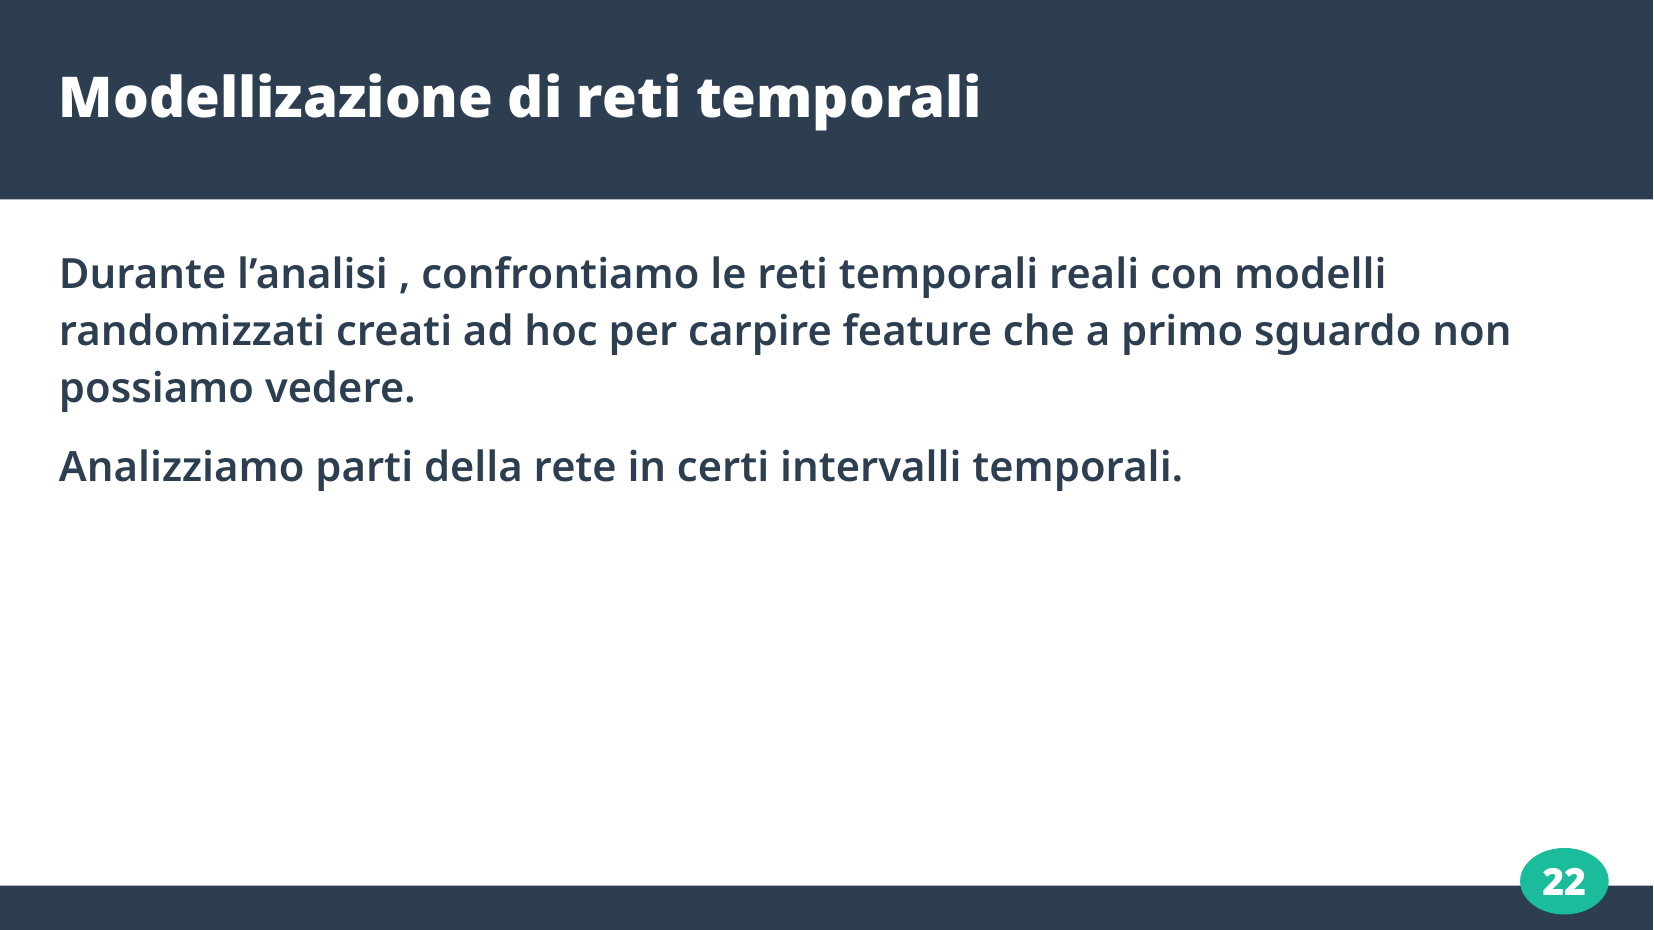

# Modellizazione di reti temporali
Durante l’analisi , confrontiamo le reti temporali reali con modelli randomizzati creati ad hoc per carpire feature che a primo sguardo non possiamo vedere.
Analizziamo parti della rete in certi intervalli temporali.
22